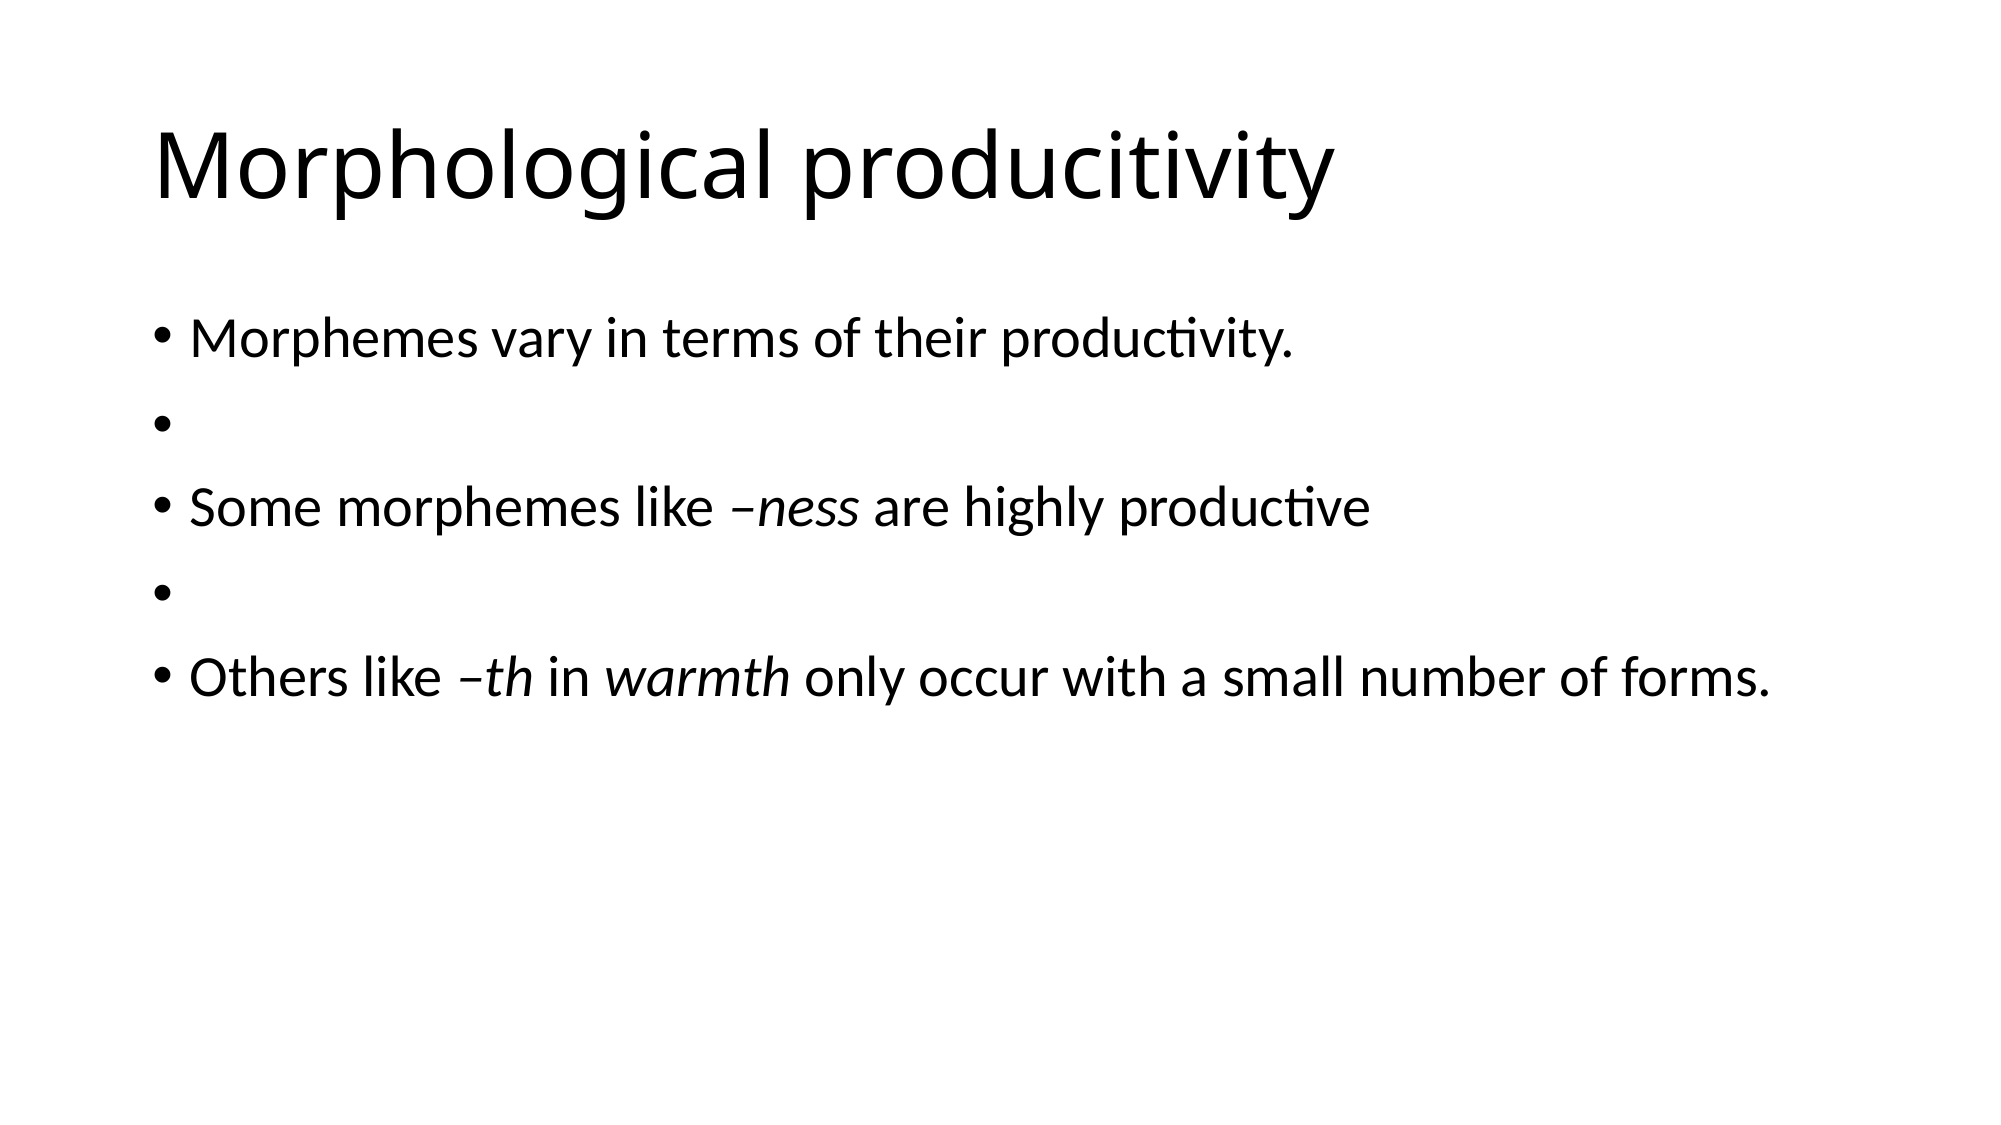

# Morphological producitivity
Morphemes vary in terms of their productivity.
Some morphemes like –ness are highly productive
Others like –th in warmth only occur with a small number of forms.